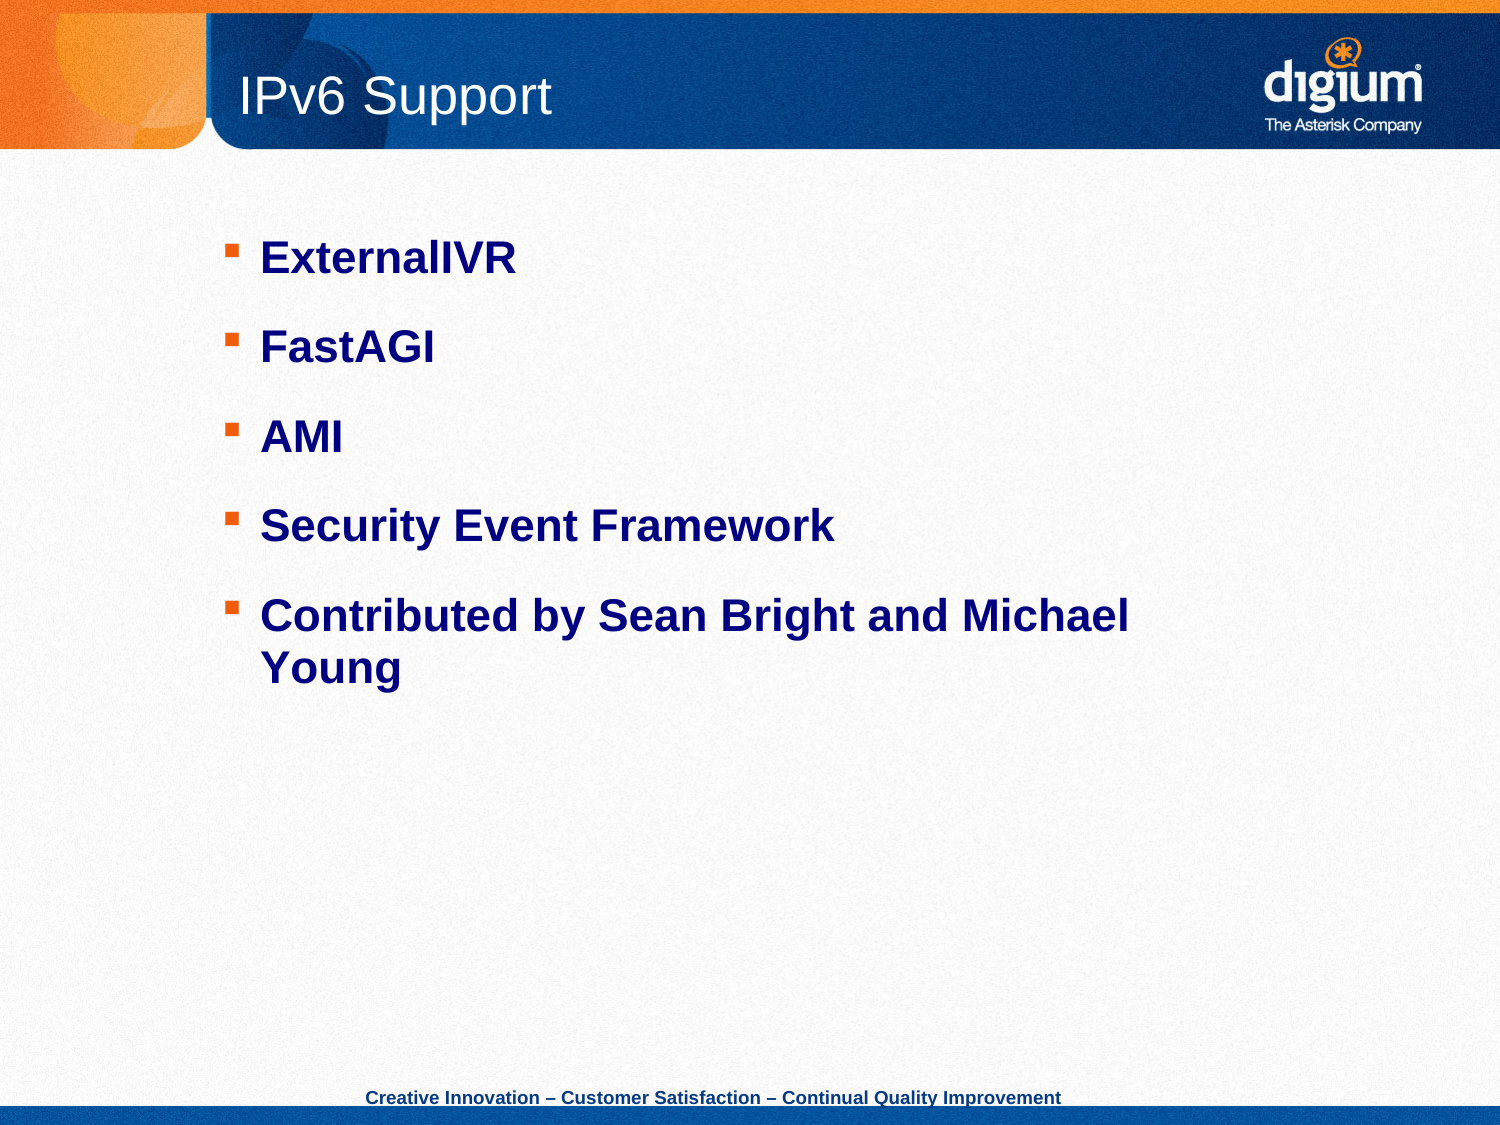

# IPv6 Support
ExternalIVR
FastAGI
AMI
Security Event Framework
Contributed by Sean Bright and Michael Young